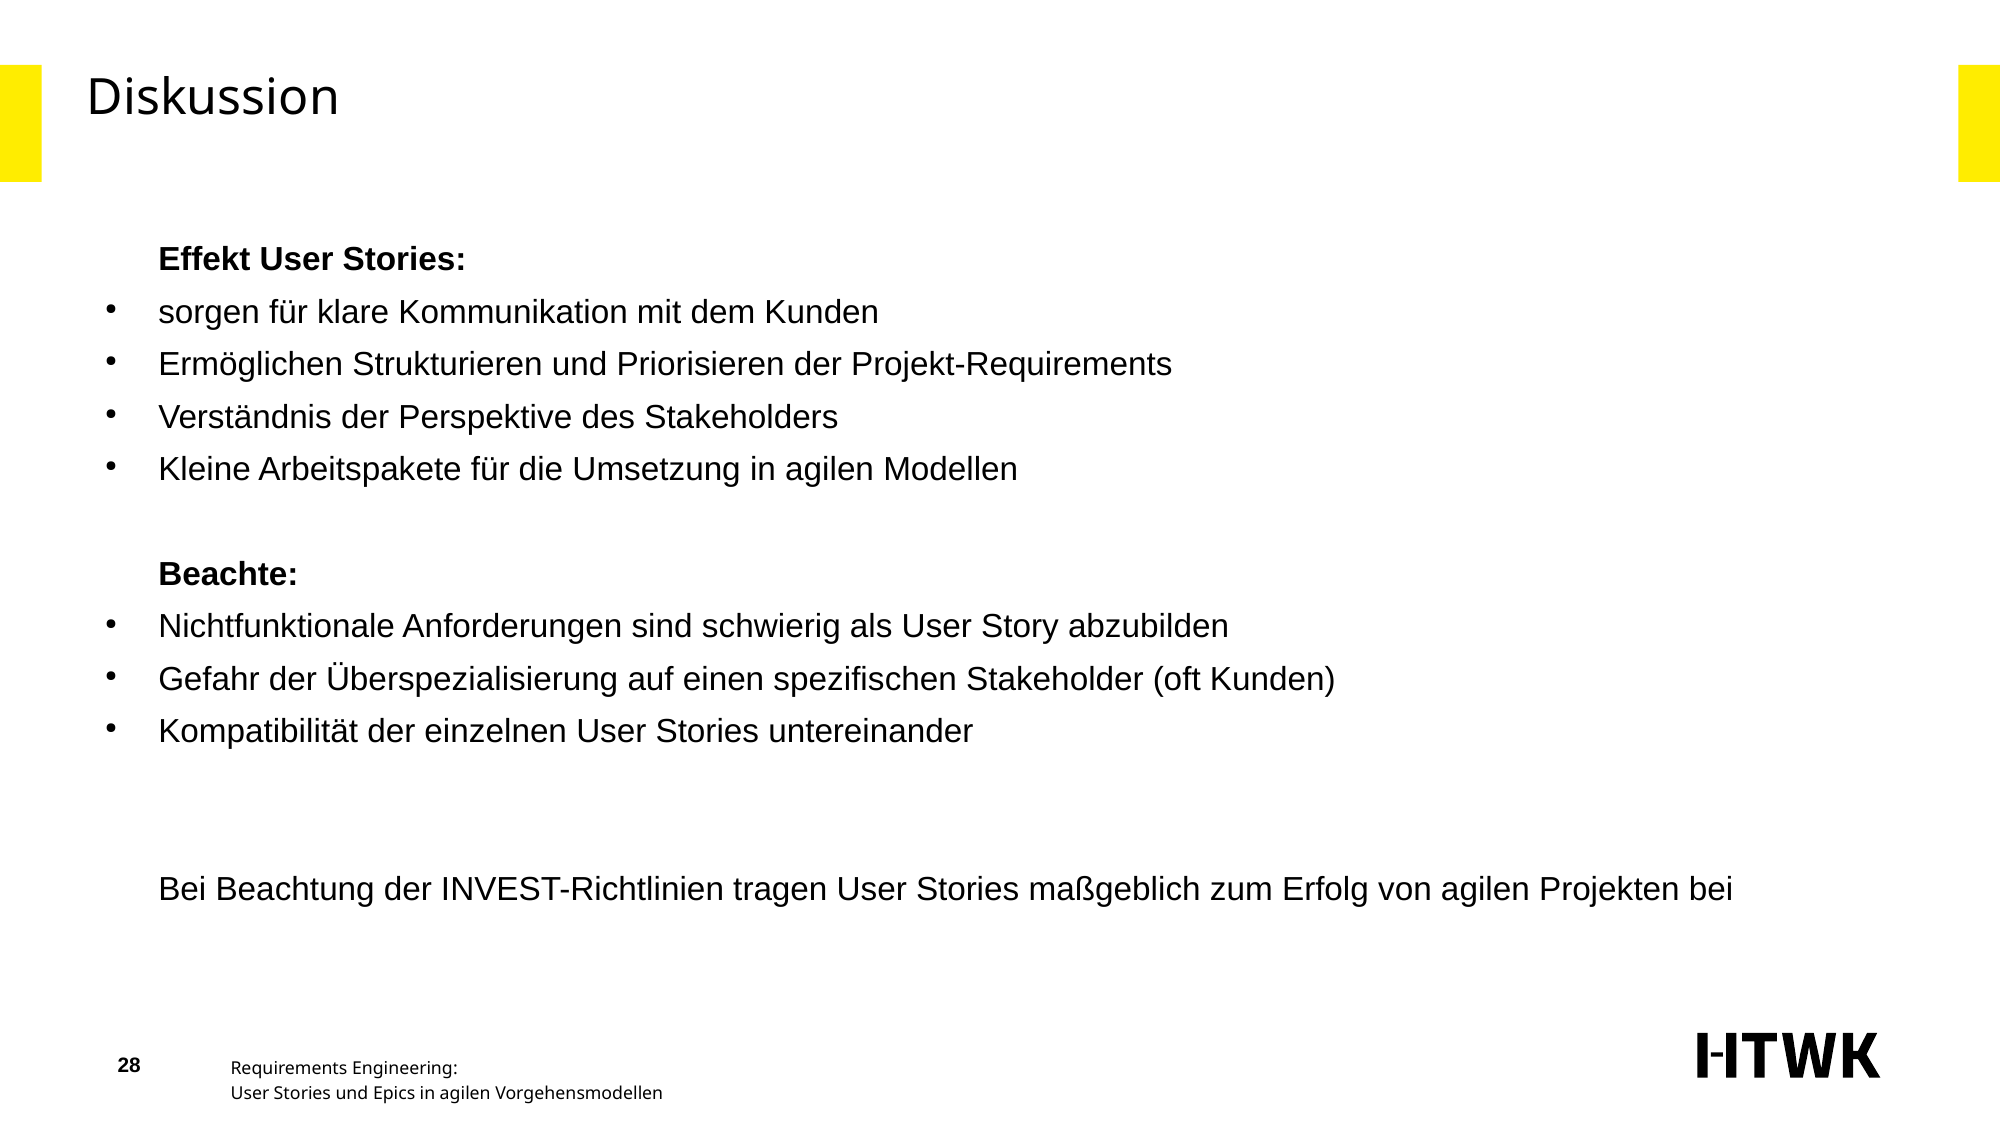

# Diskussion
Effekt User Stories:
sorgen für klare Kommunikation mit dem Kunden
Ermöglichen Strukturieren und Priorisieren der Projekt-Requirements
Verständnis der Perspektive des Stakeholders
Kleine Arbeitspakete für die Umsetzung in agilen Modellen
Beachte:
Nichtfunktionale Anforderungen sind schwierig als User Story abzubilden
Gefahr der Überspezialisierung auf einen spezifischen Stakeholder (oft Kunden)
Kompatibilität der einzelnen User Stories untereinander
Bei Beachtung der INVEST-Richtlinien tragen User Stories maßgeblich zum Erfolg von agilen Projekten bei
28